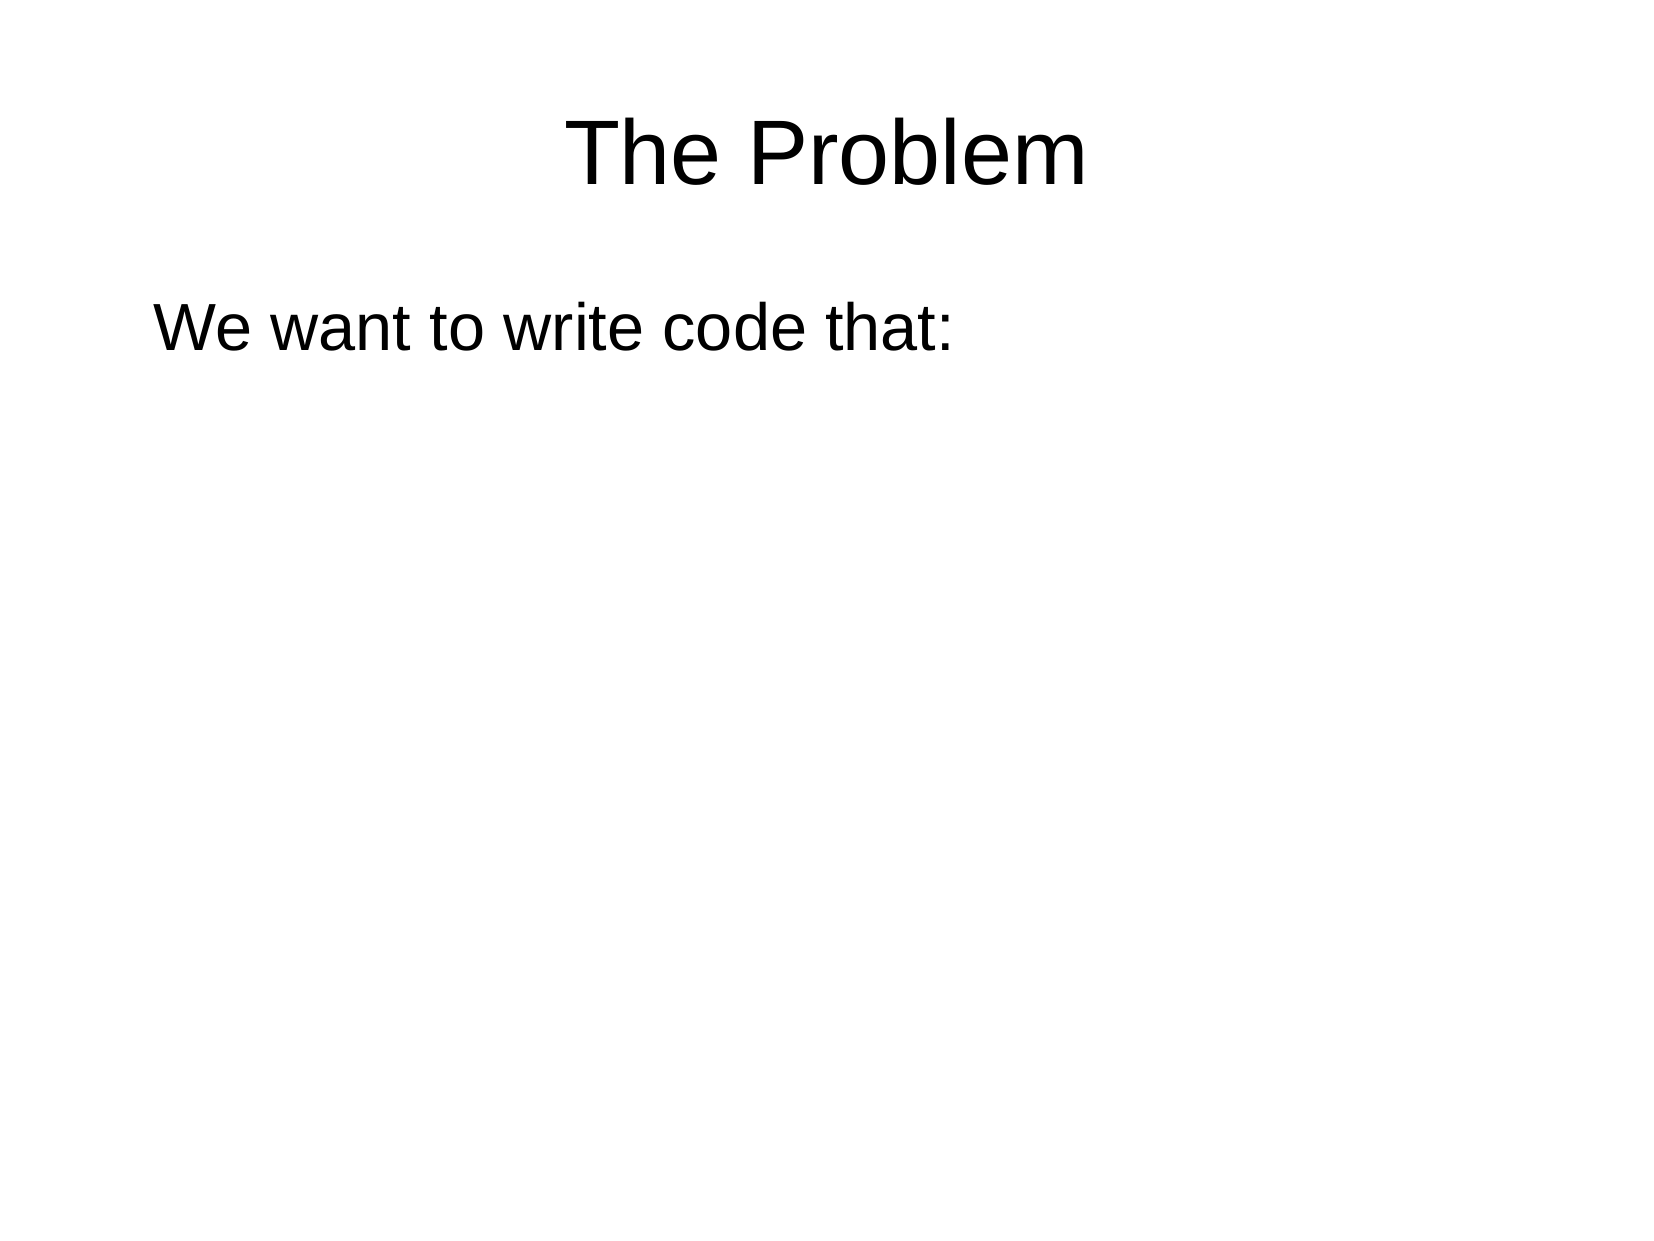

# The Problem
We want to write code that: